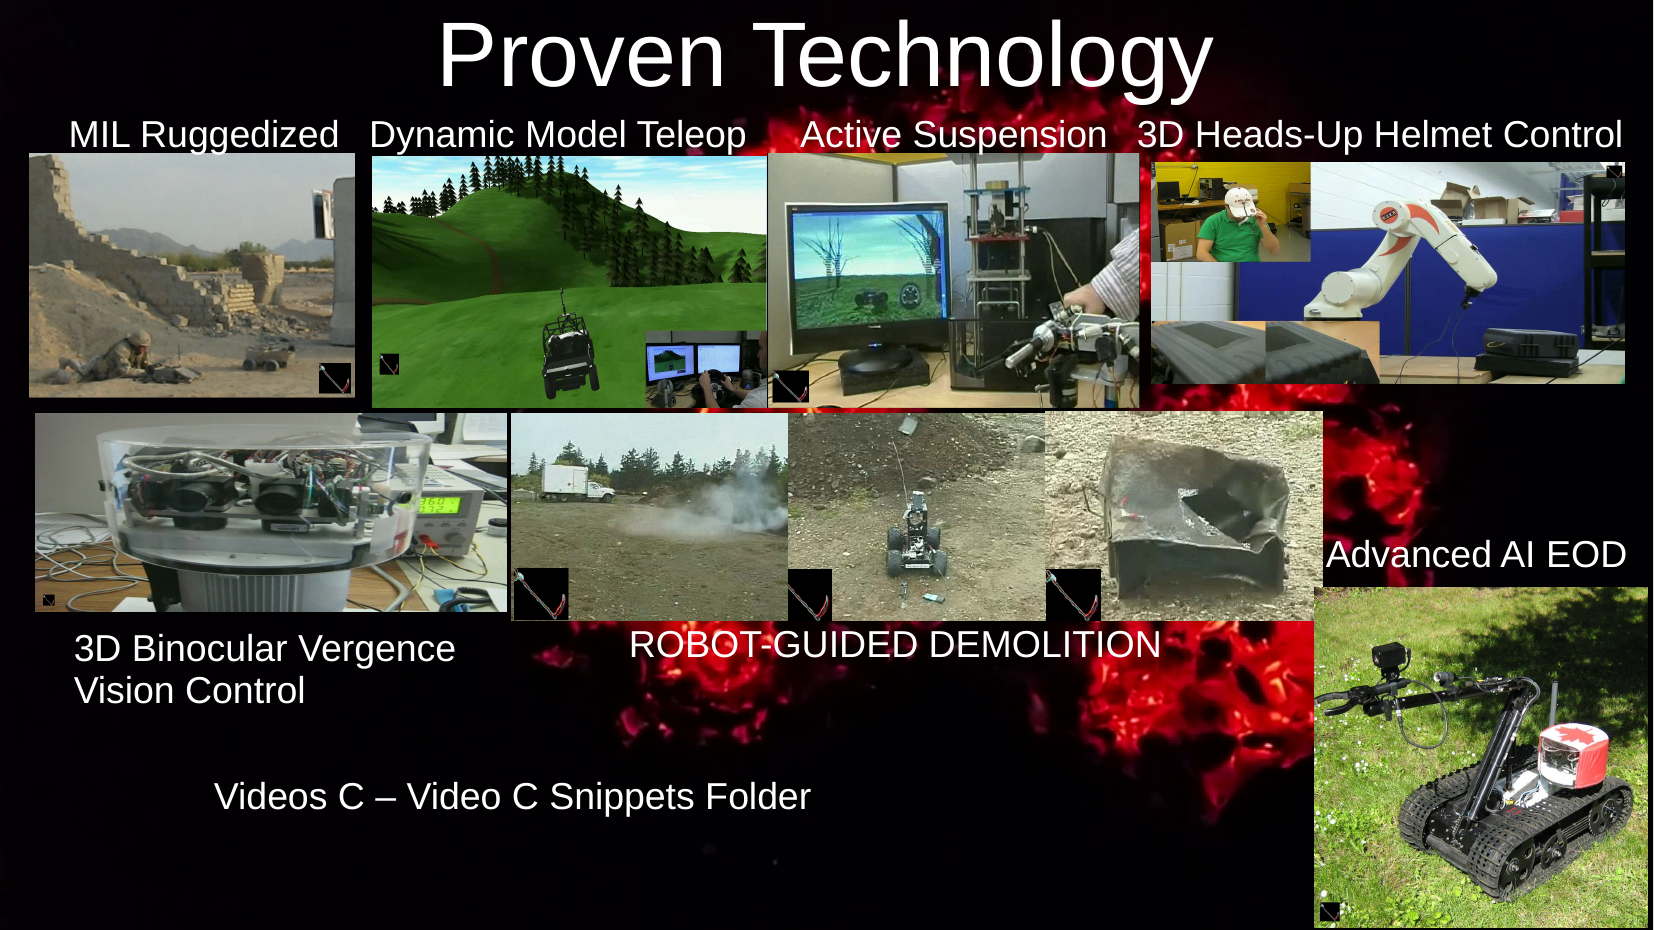

Proven Technology
Dynamic Model Teleop
Active Suspension
3D Heads-Up Helmet Control
MIL Ruggedized
Advanced AI EOD
ROBOT-GUIDED DEMOLITION
3D Binocular Vergence Vision Control
Videos C – Video C Snippets Folder